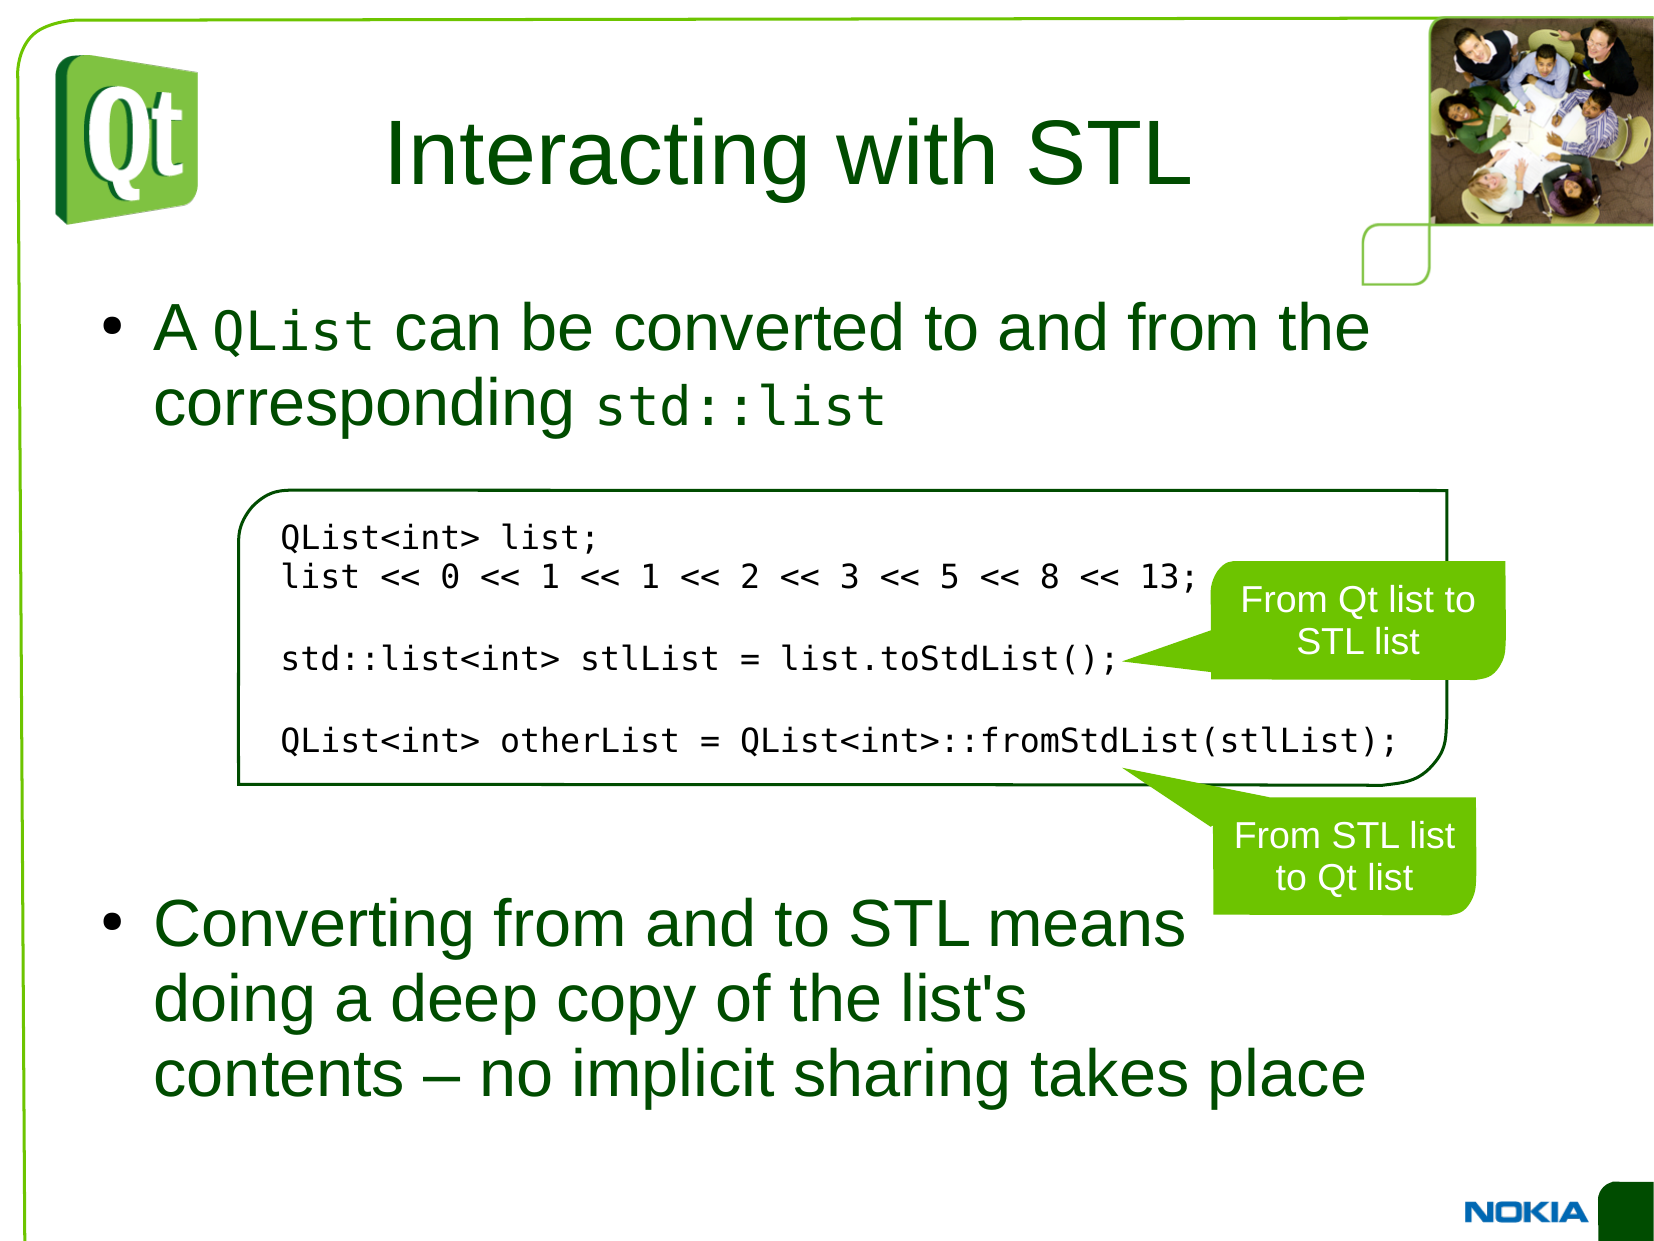

# Interacting with STL
A QList can be converted to and from the corresponding std::list
Converting from and to STL means
doing a deep copy of the list's
contents – no implicit sharing takes place
QList<int> list;
list << 0 << 1 << 1 << 2 << 3 << 5 << 8 << 13;
std::list<int> stlList = list.toStdList();
QList<int> otherList = QList<int>::fromStdList(stlList);
From Qt list to
STL list
From STL list
to Qt list